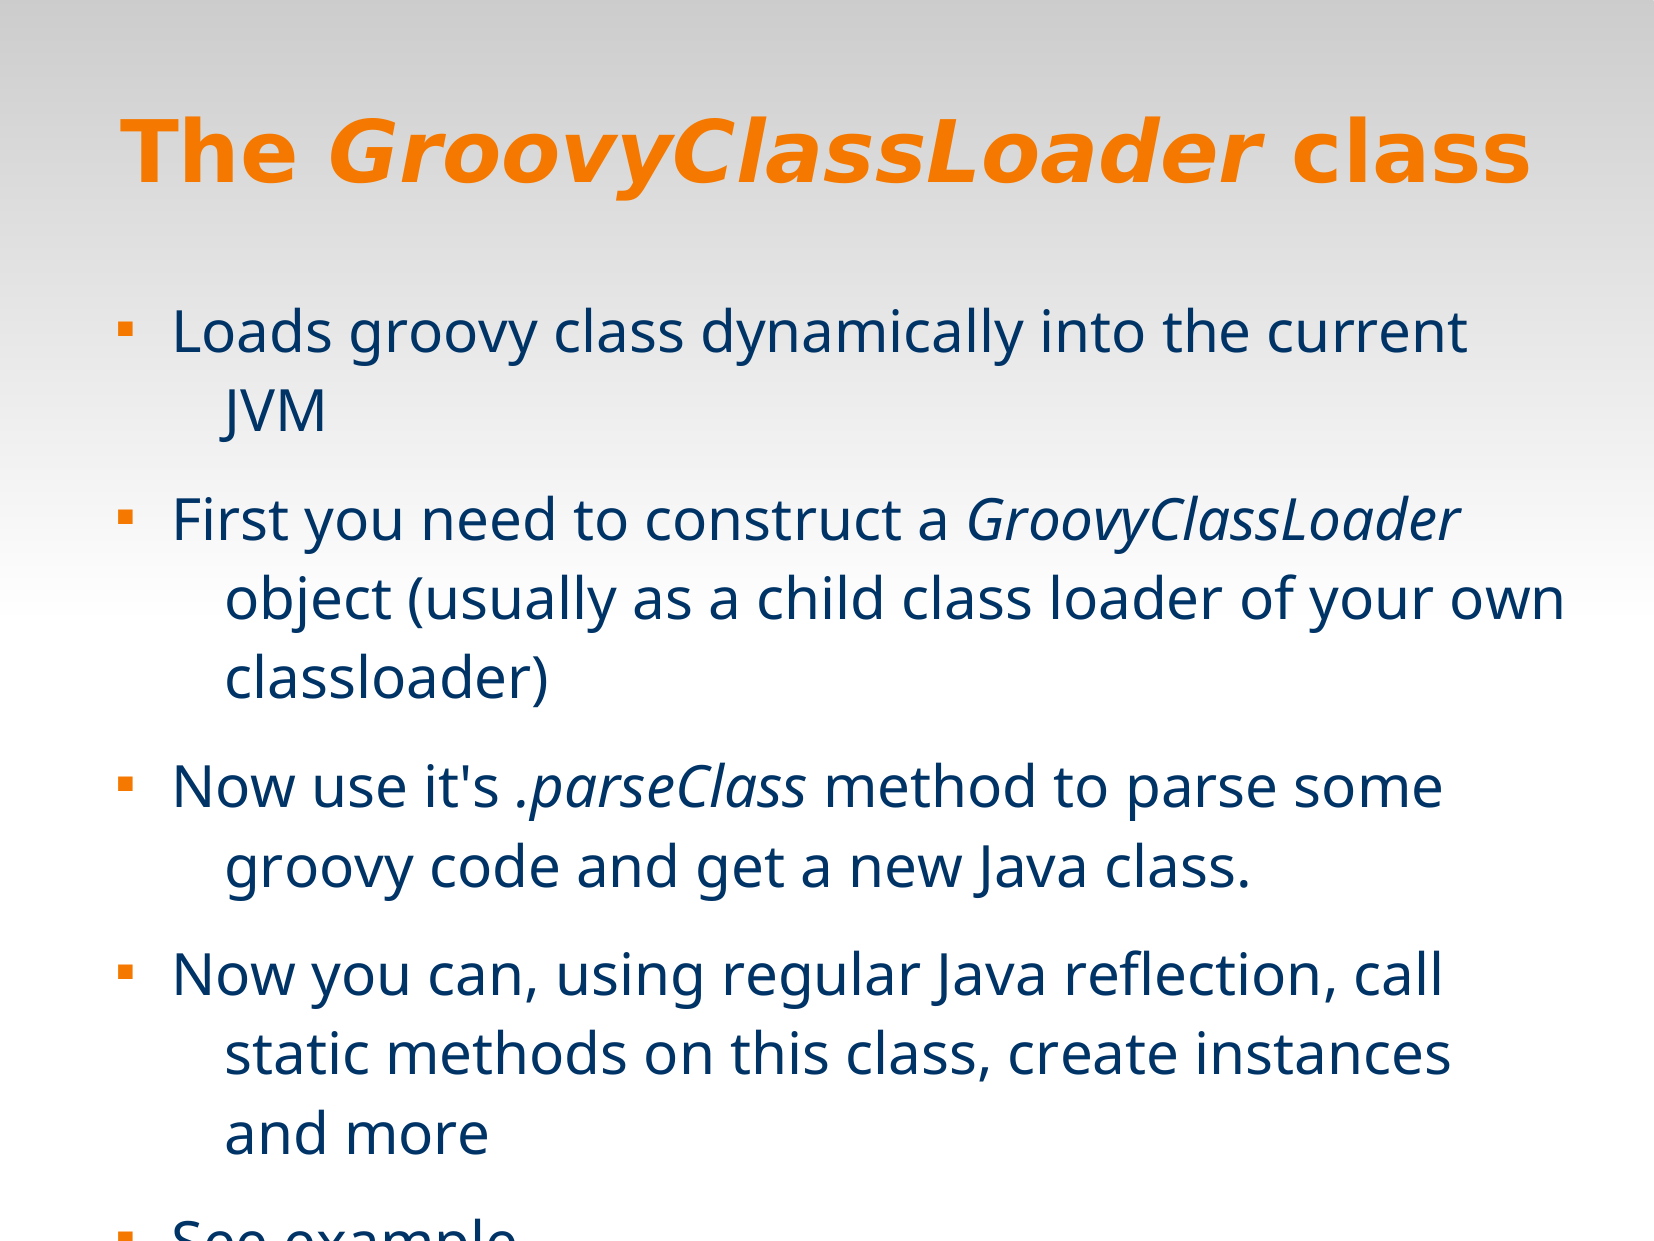

# The GroovyClassLoader class
Loads groovy class dynamically into the current JVM
First you need to construct a GroovyClassLoader object (usually as a child class loader of your own classloader)
Now use it's .parseClass method to parse some groovy code and get a new Java class.
Now you can, using regular Java reflection, call static methods on this class, create instances and more
See example...